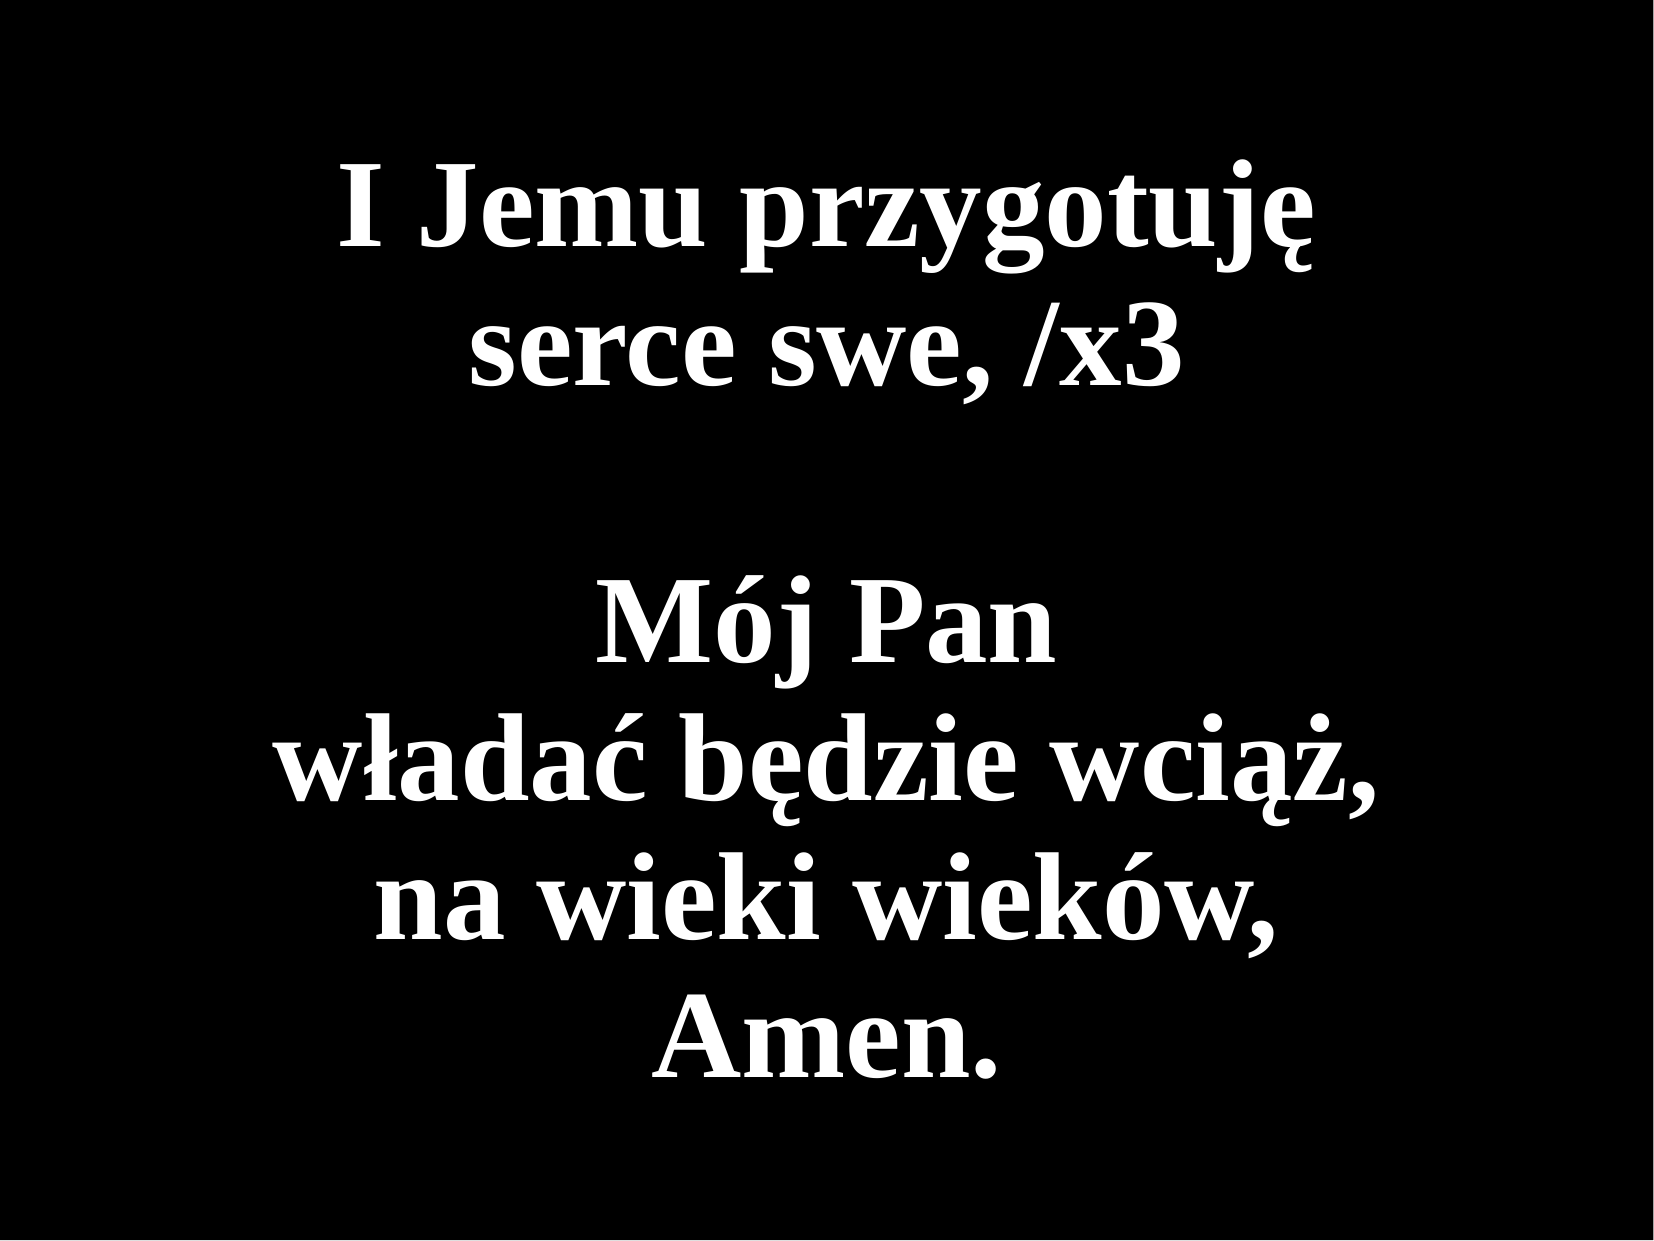

# I Jemu przygotuję serce swe, /x3 Mój Pan władać będzie wciąż, na wieki wieków, Amen.